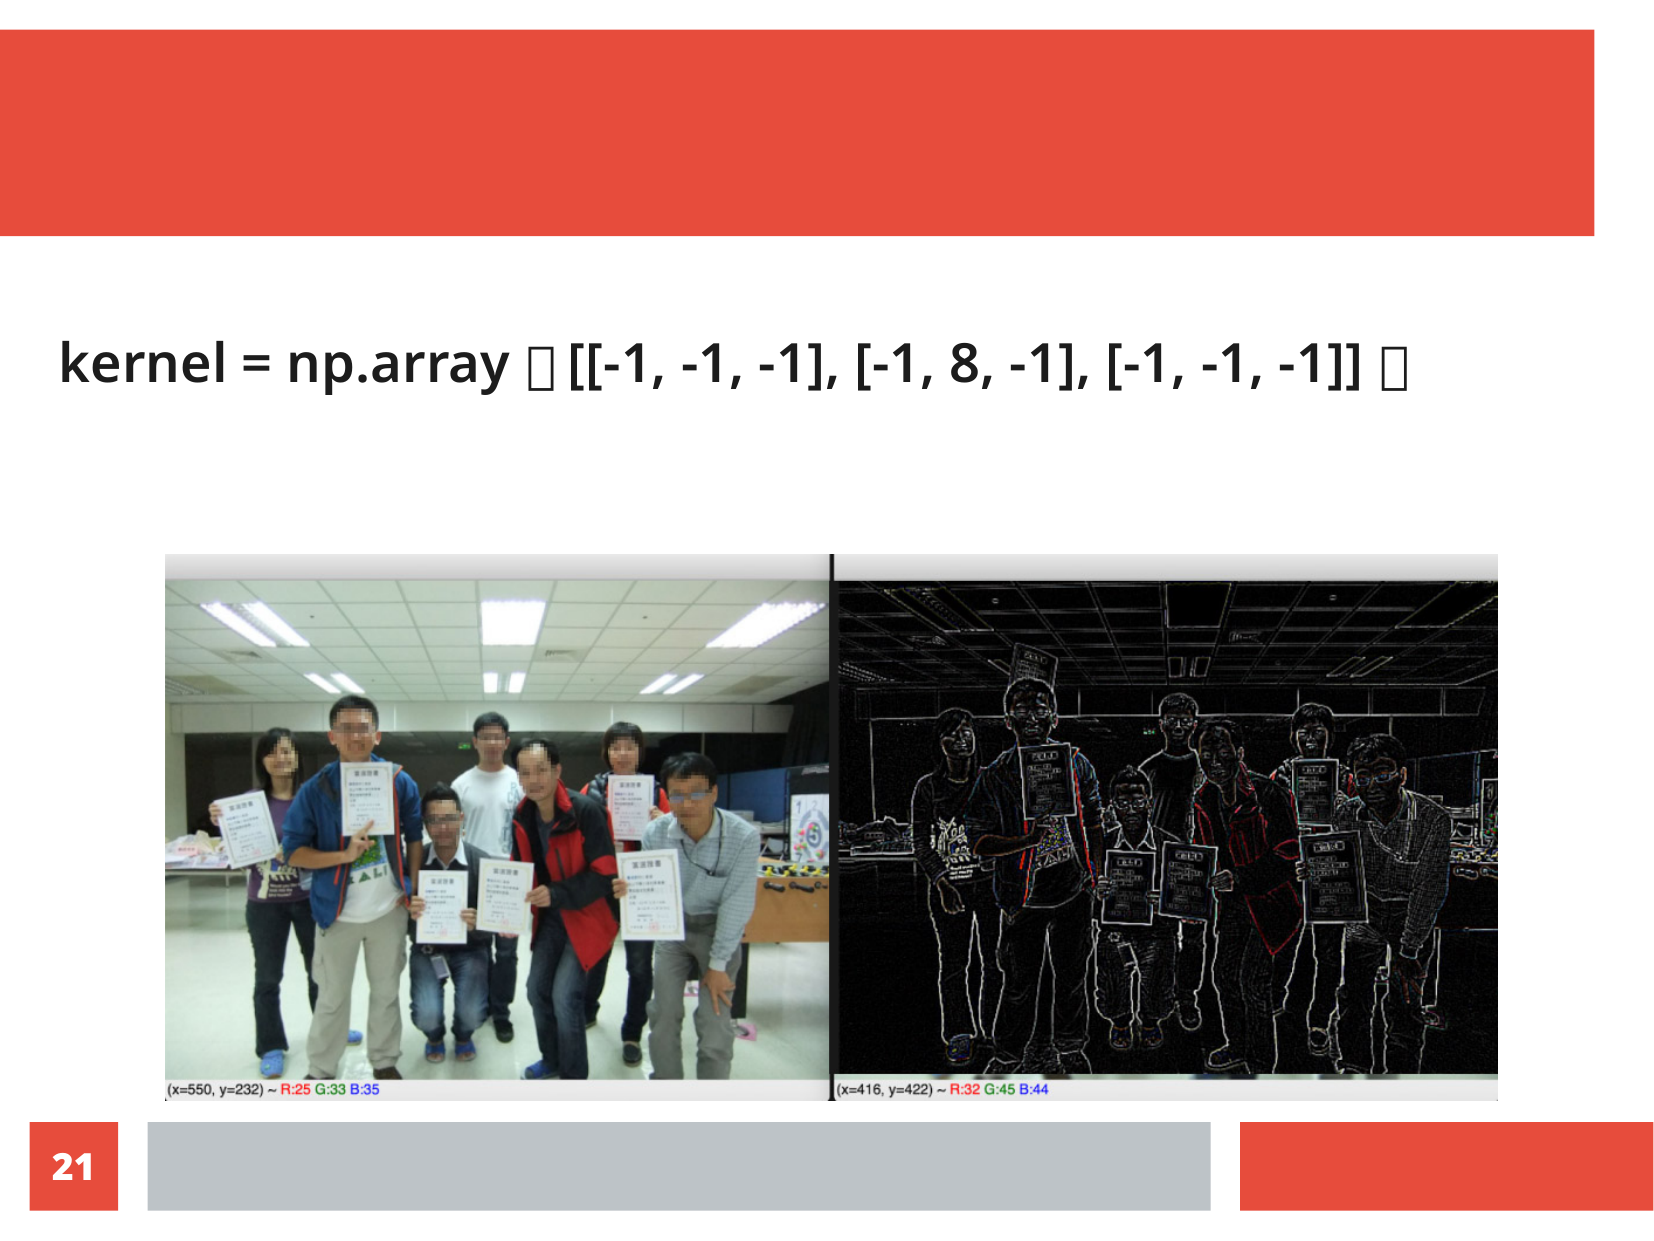

#
kernel = np.array（[[-1, -1, -1], [-1, 8, -1], [-1, -1, -1]]）
21